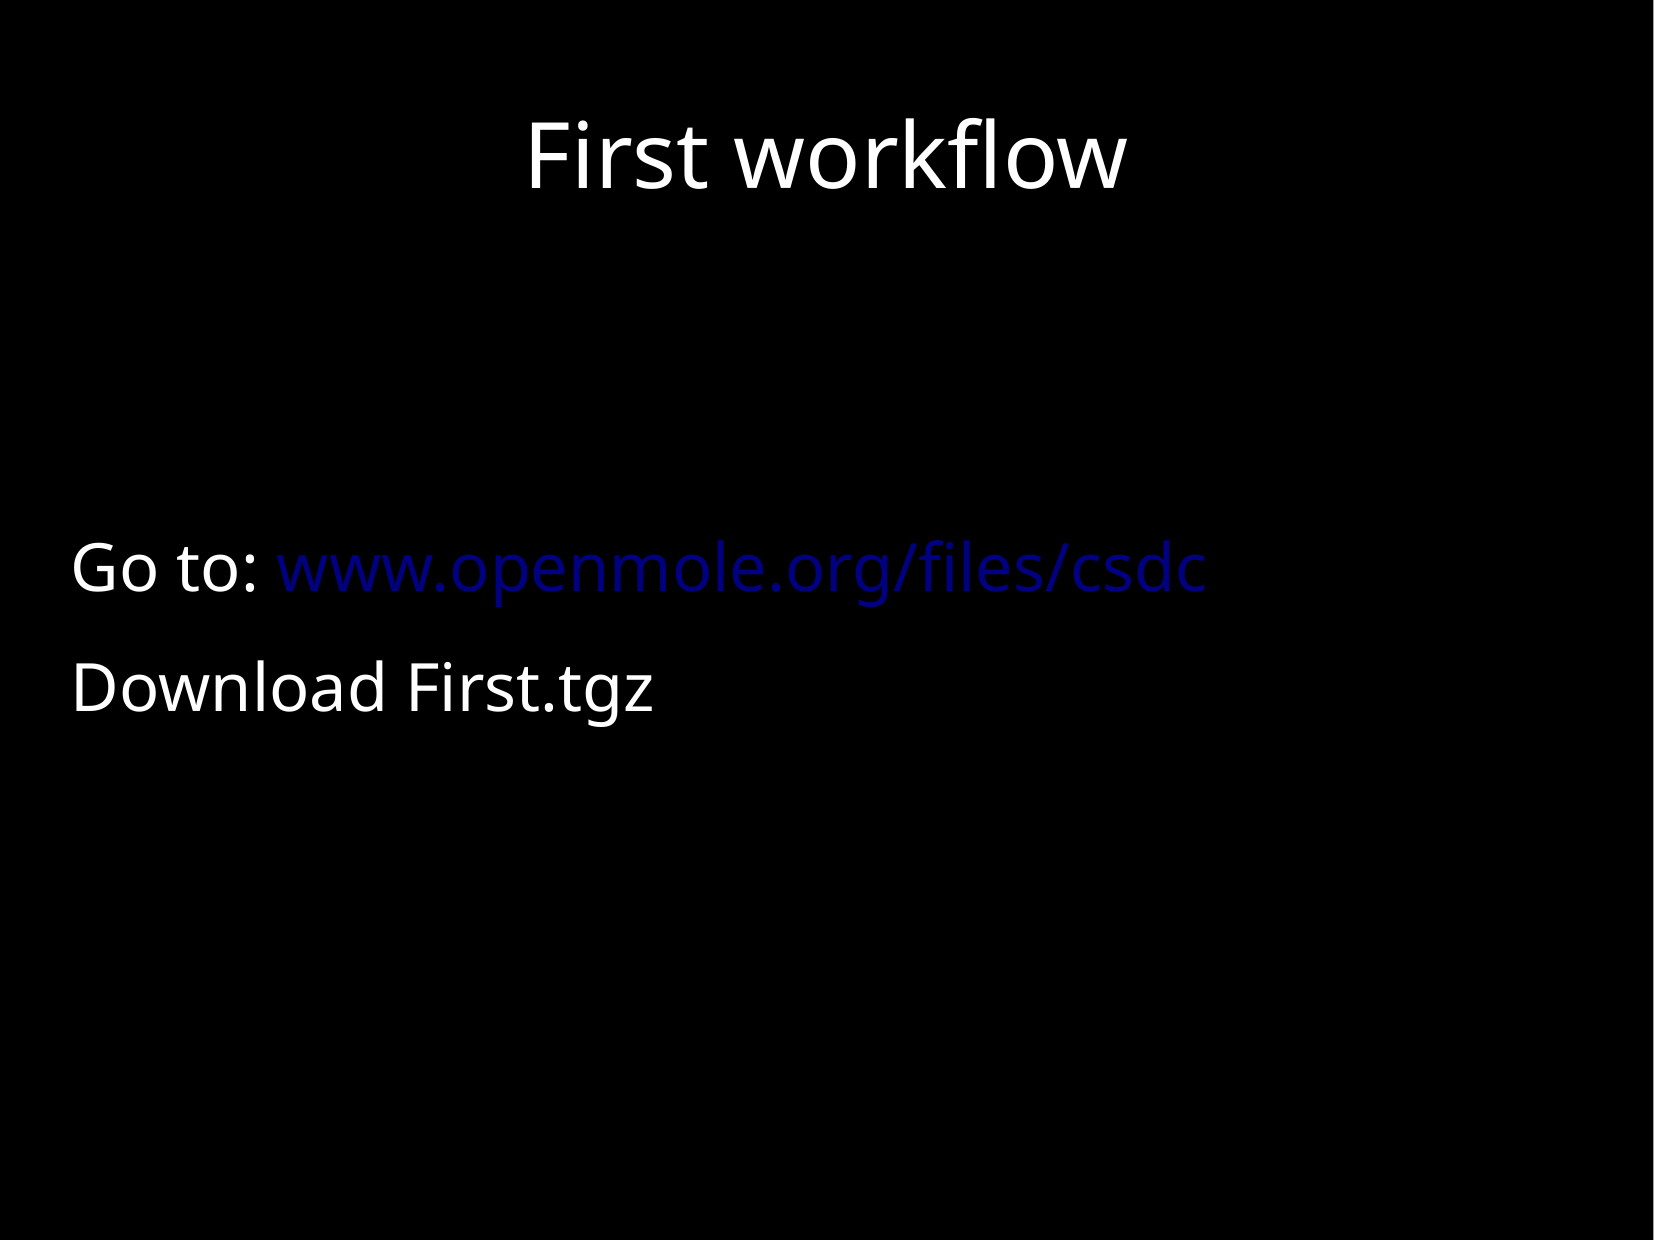

# First workflow
Go to: www.openmole.org/files/csdc
Download First.tgz